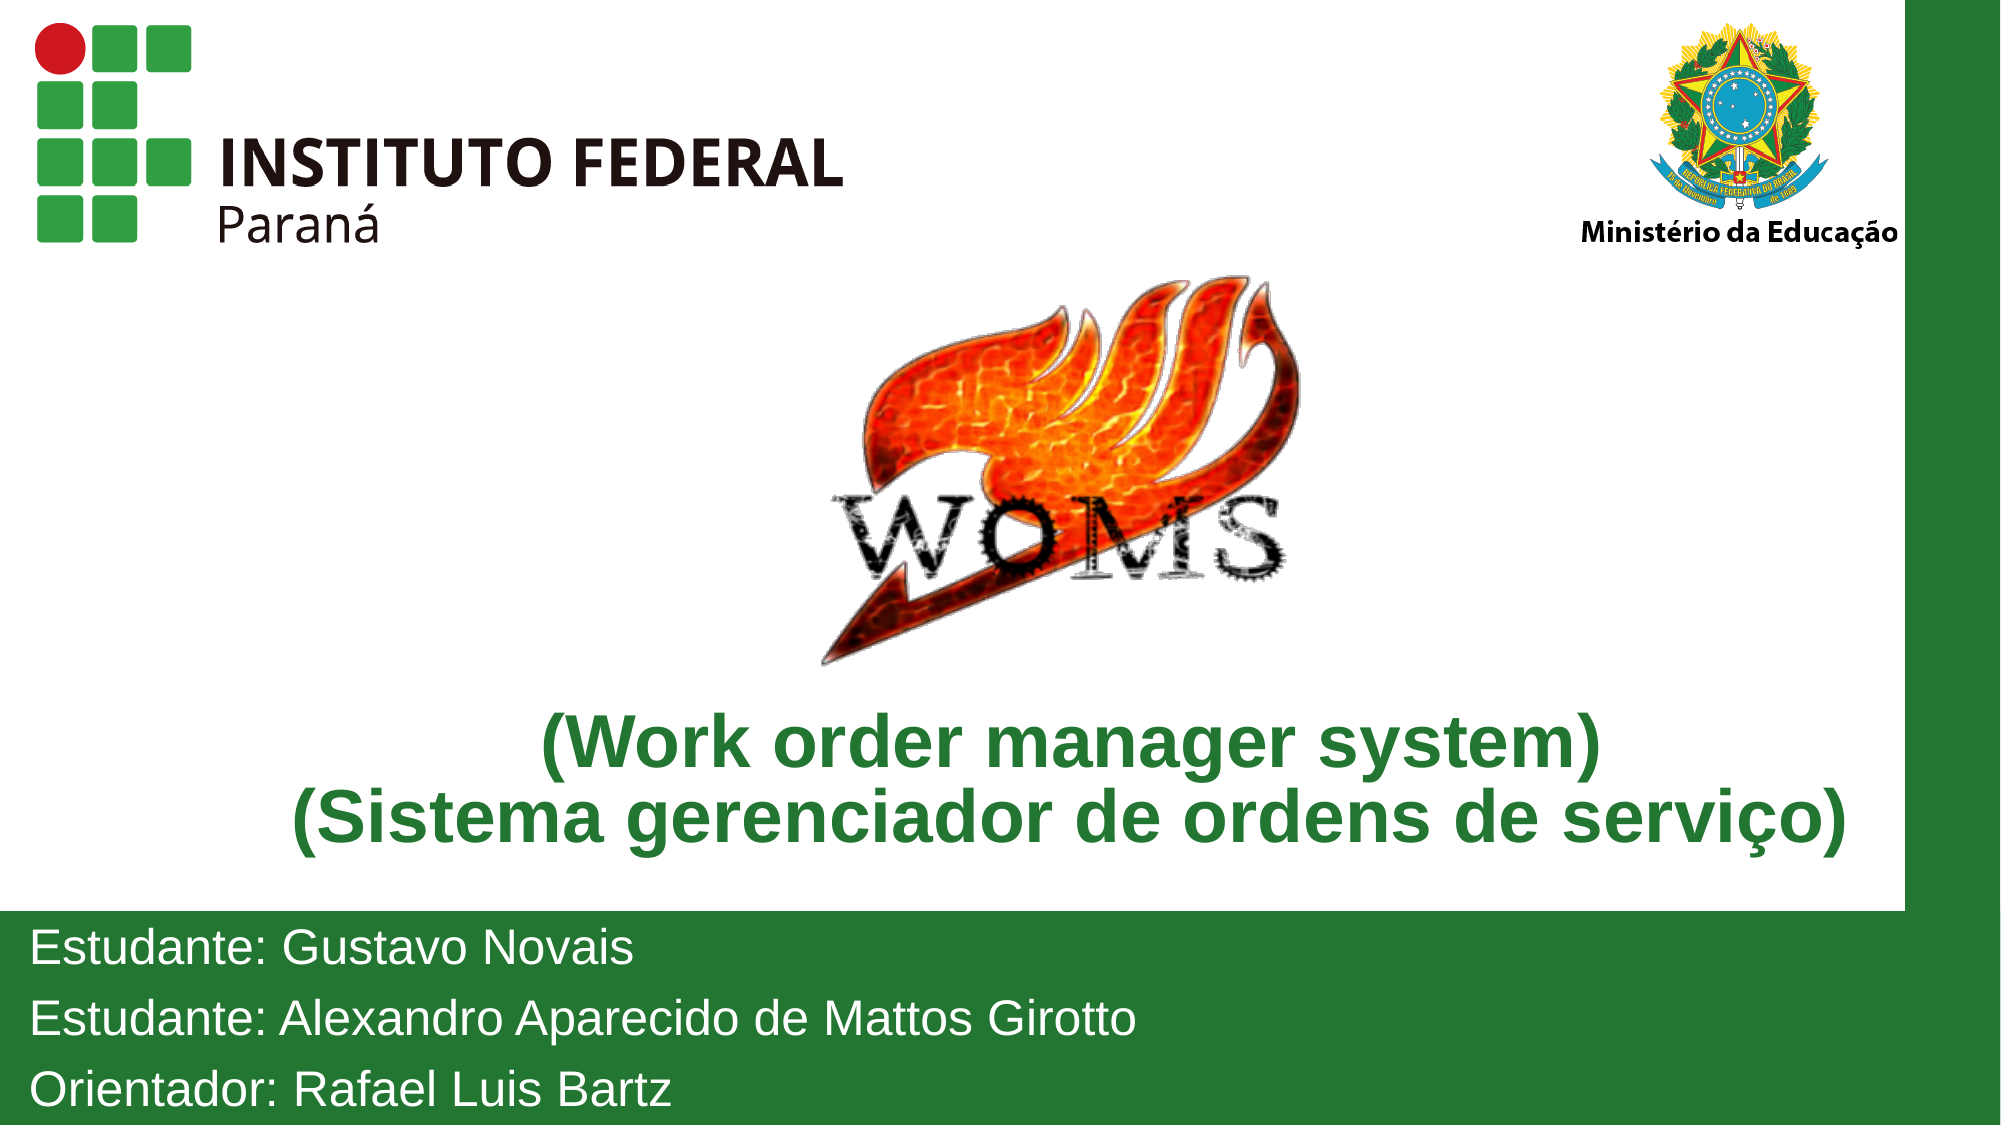

# (Work order manager system) (Sistema gerenciador de ordens de serviço)
Estudante: Gustavo Novais
Estudante: Alexandro Aparecido de Mattos Girotto
Orientador: Rafael Luis Bartz